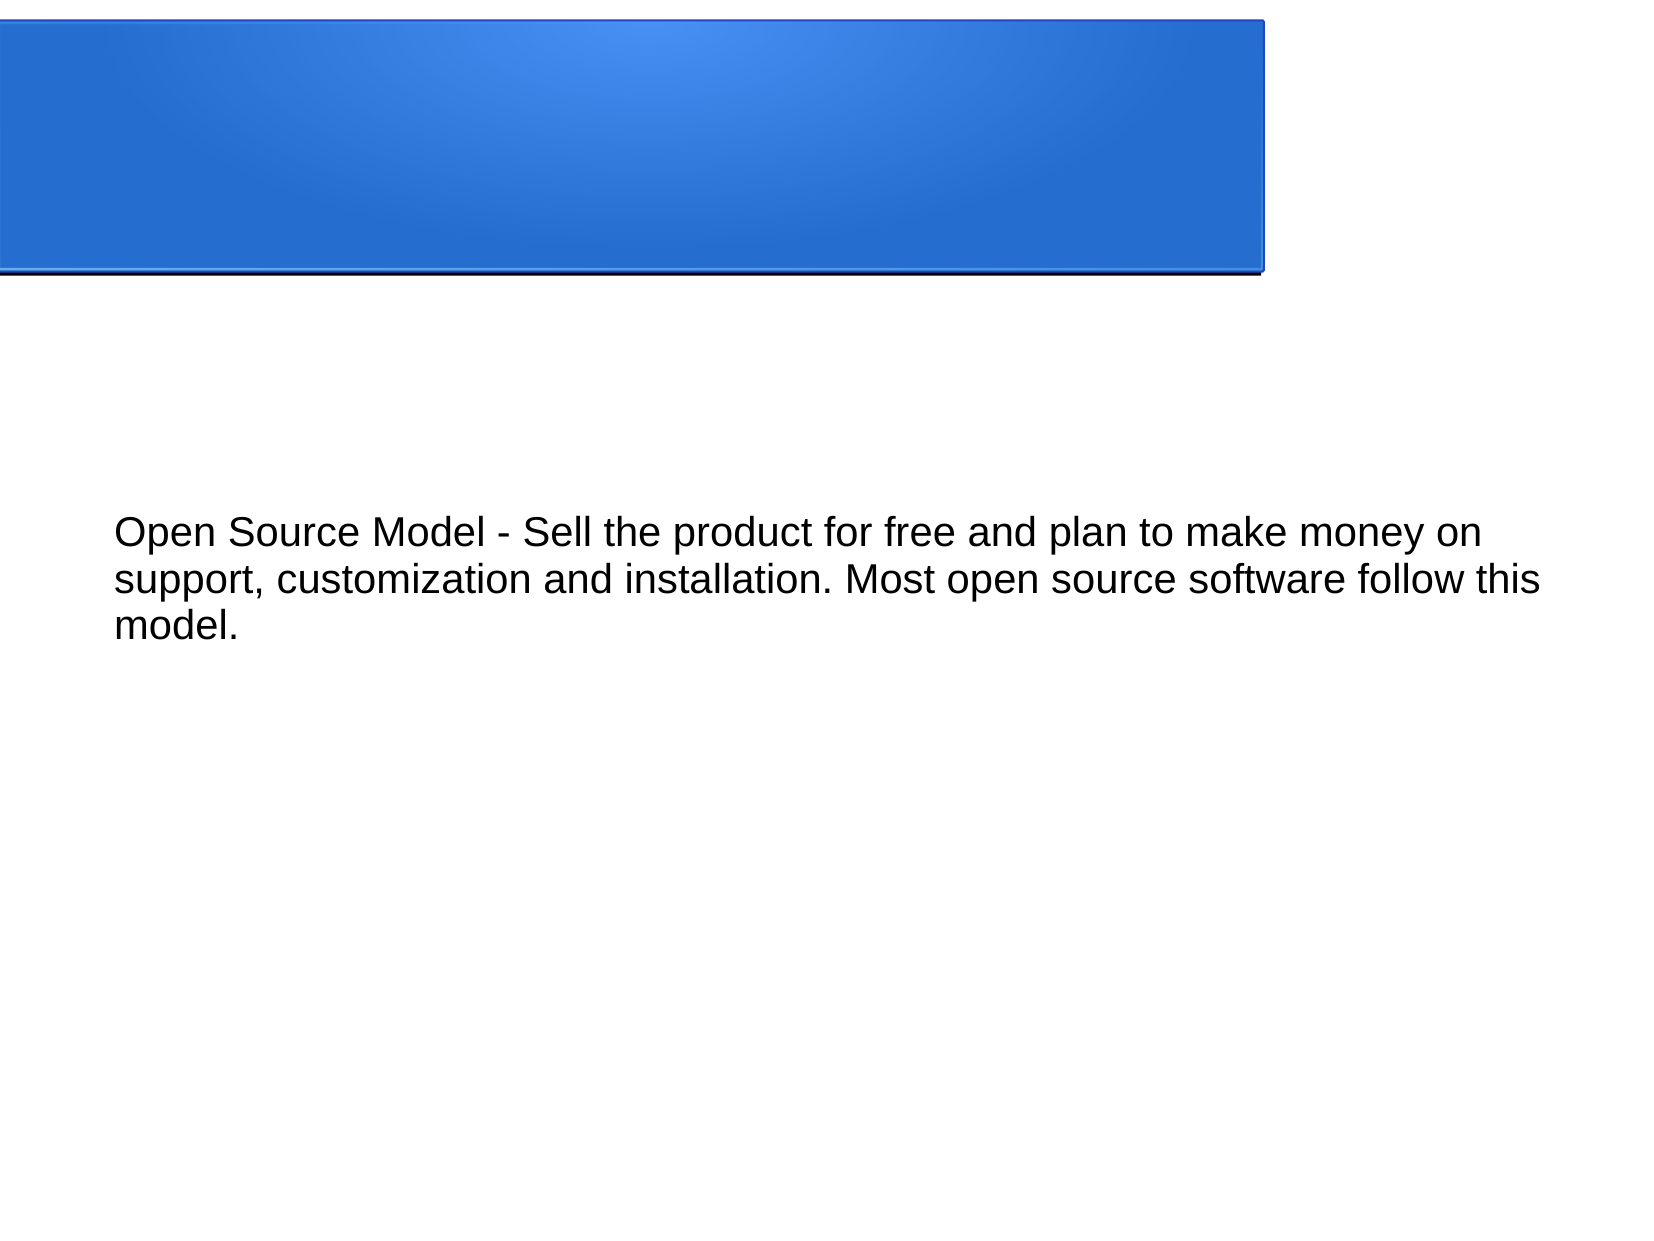

Open Source Model - Sell the product for free and plan to make money on support, customization and installation. Most open source software follow this model.